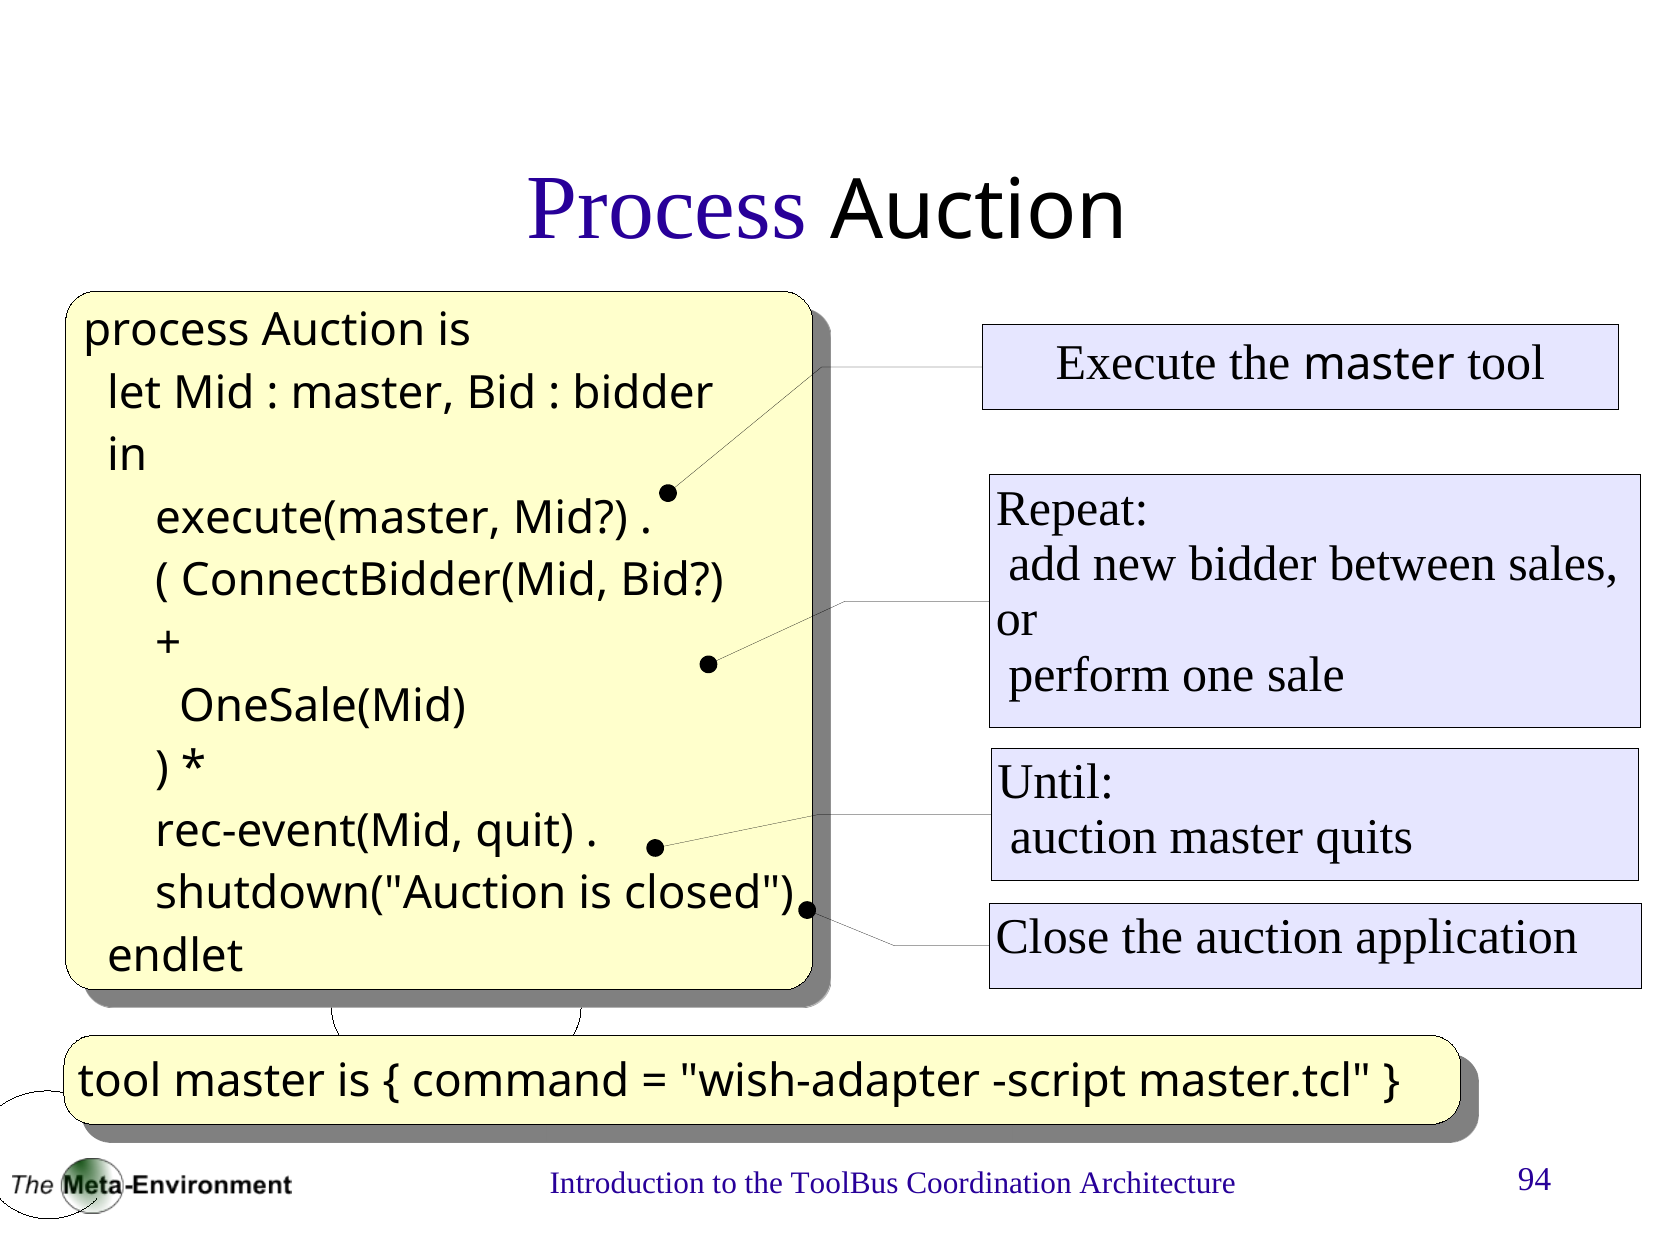

# Process Auction
process Auction is
 let Mid : master, Bid : bidder
 in
 execute(master, Mid?) .
 ( ConnectBidder(Mid, Bid?)
 +
 OneSale(Mid)
 ) *
 rec-event(Mid, quit) .
 shutdown("Auction is closed")
 endlet
tool master is { command = "wish-adapter -script master.tcl" }